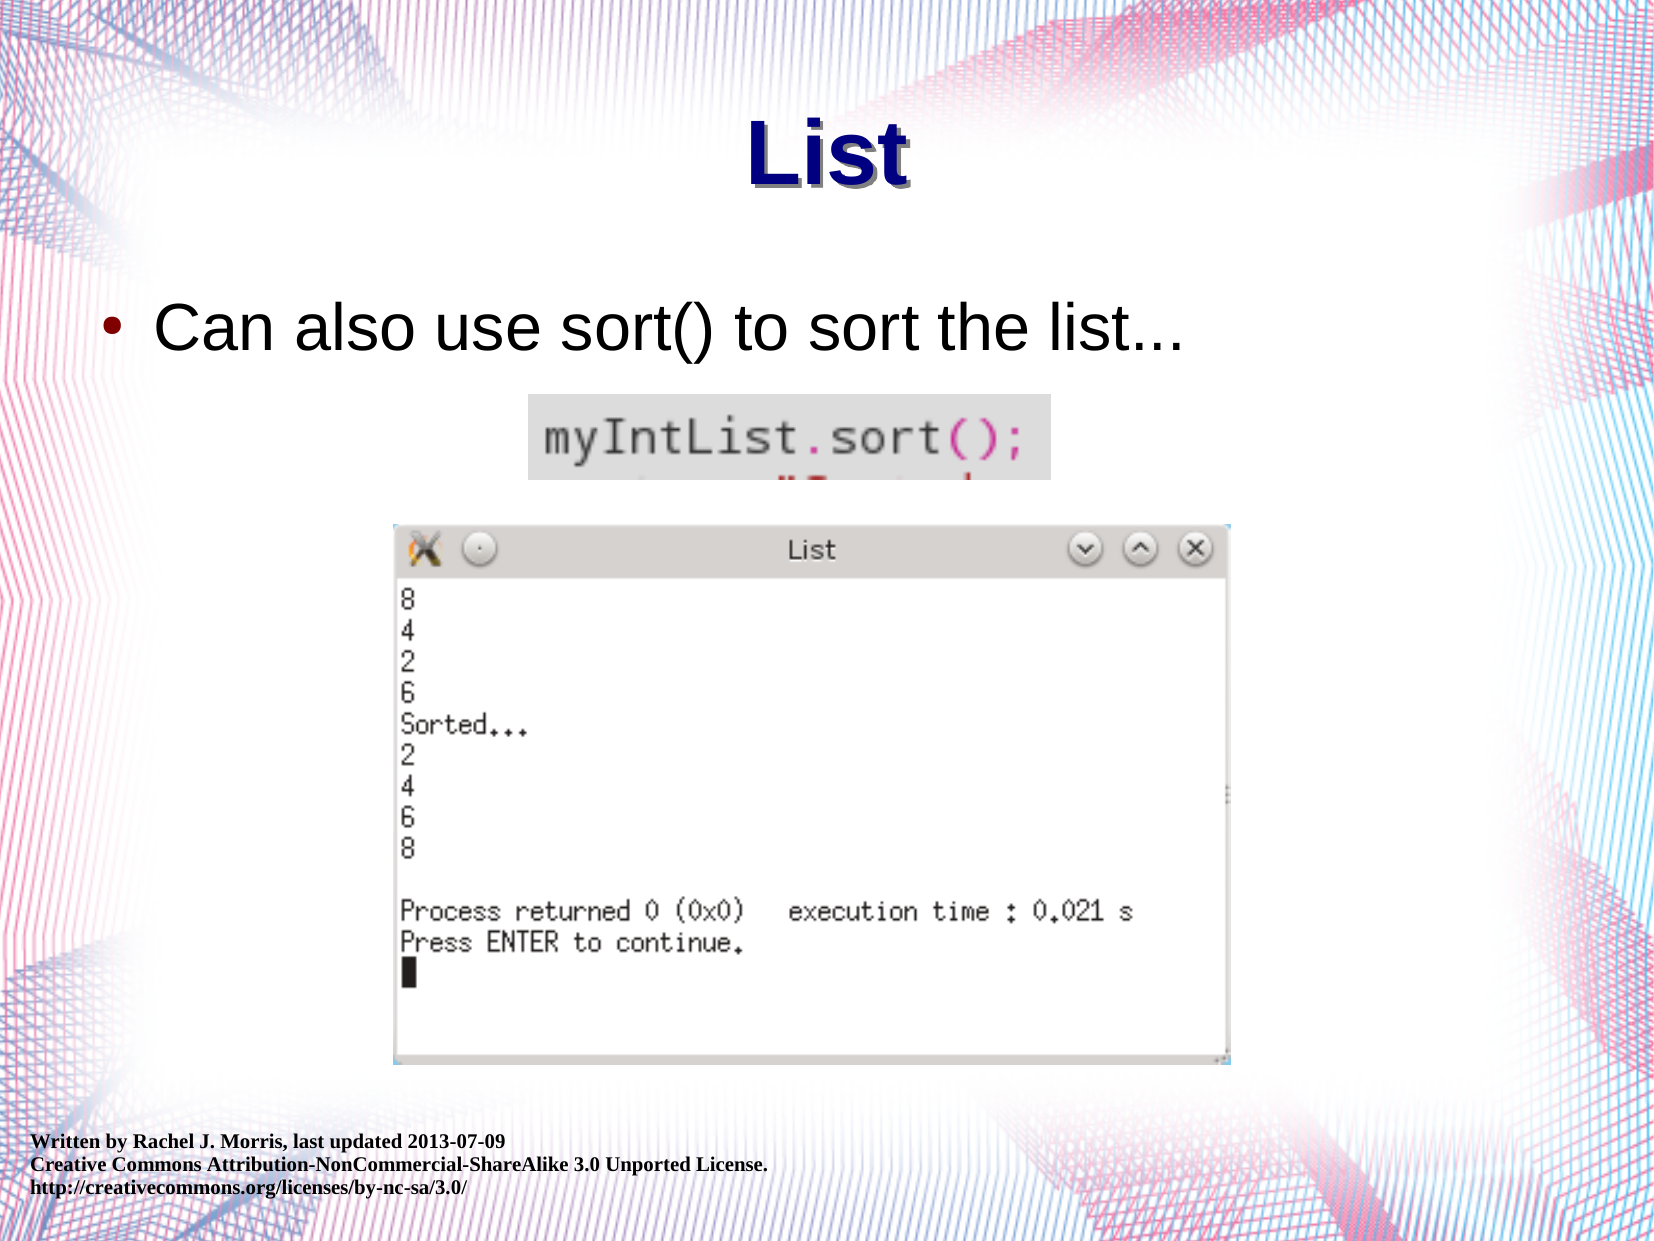

# List
Can also use sort() to sort the list...